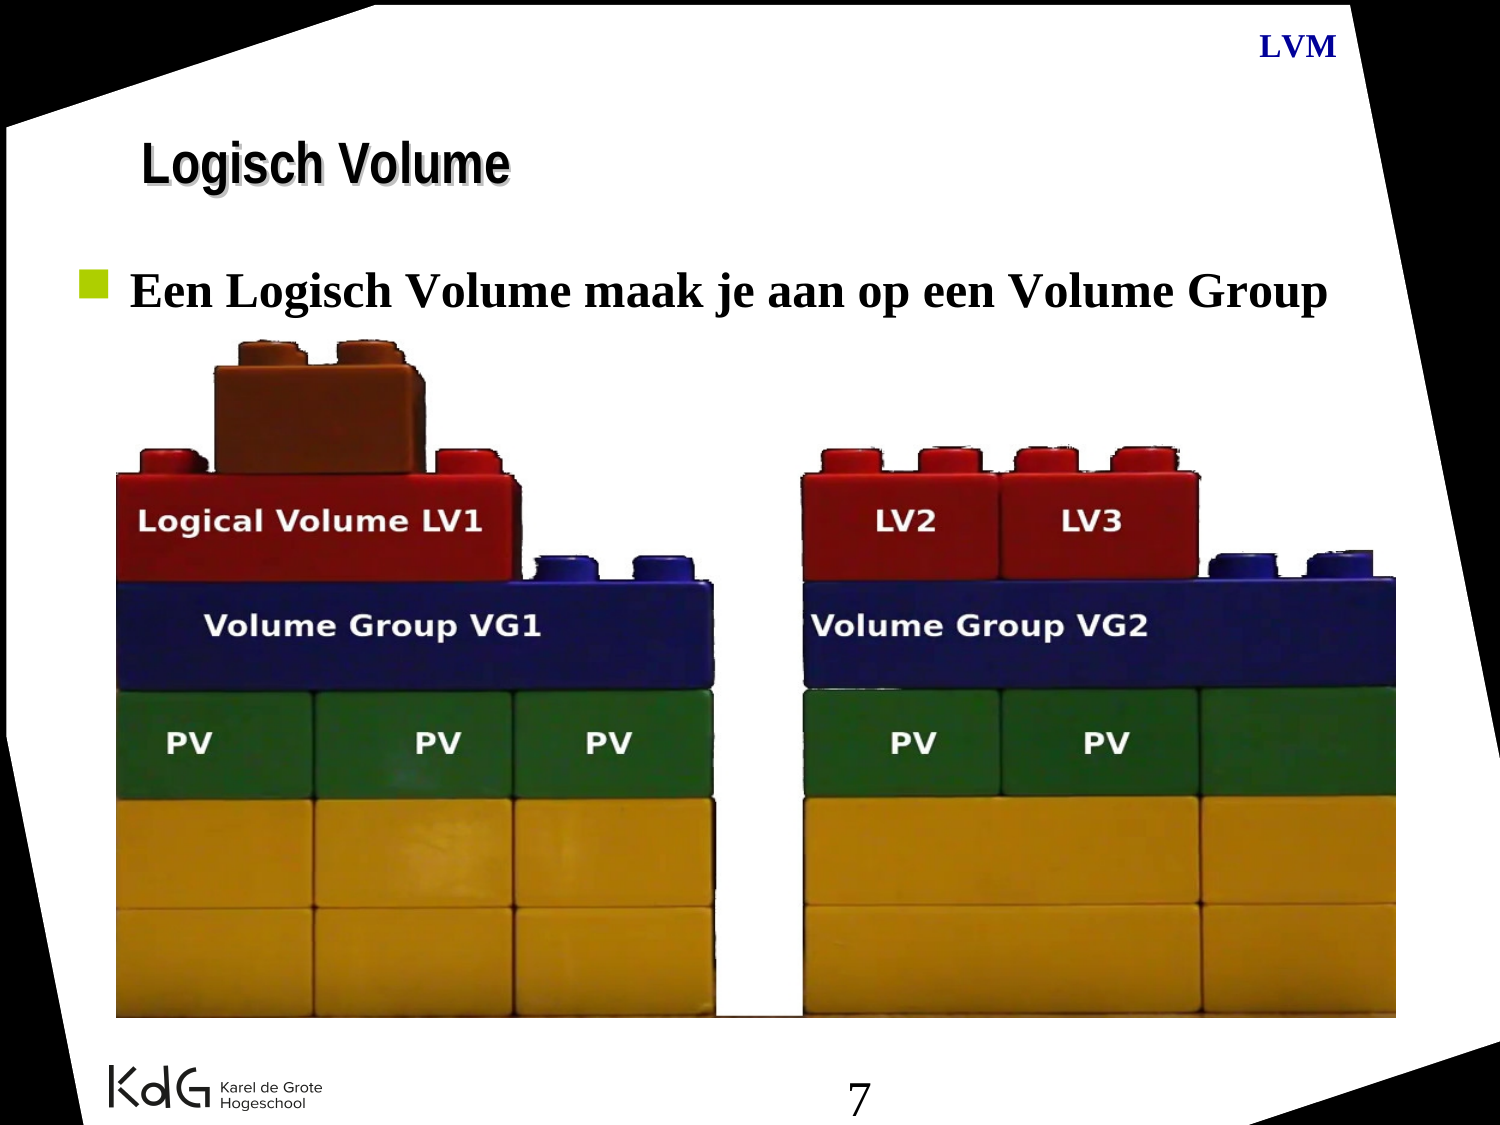

# Logisch Volume
Een Logisch Volume maak je aan op een Volume Group